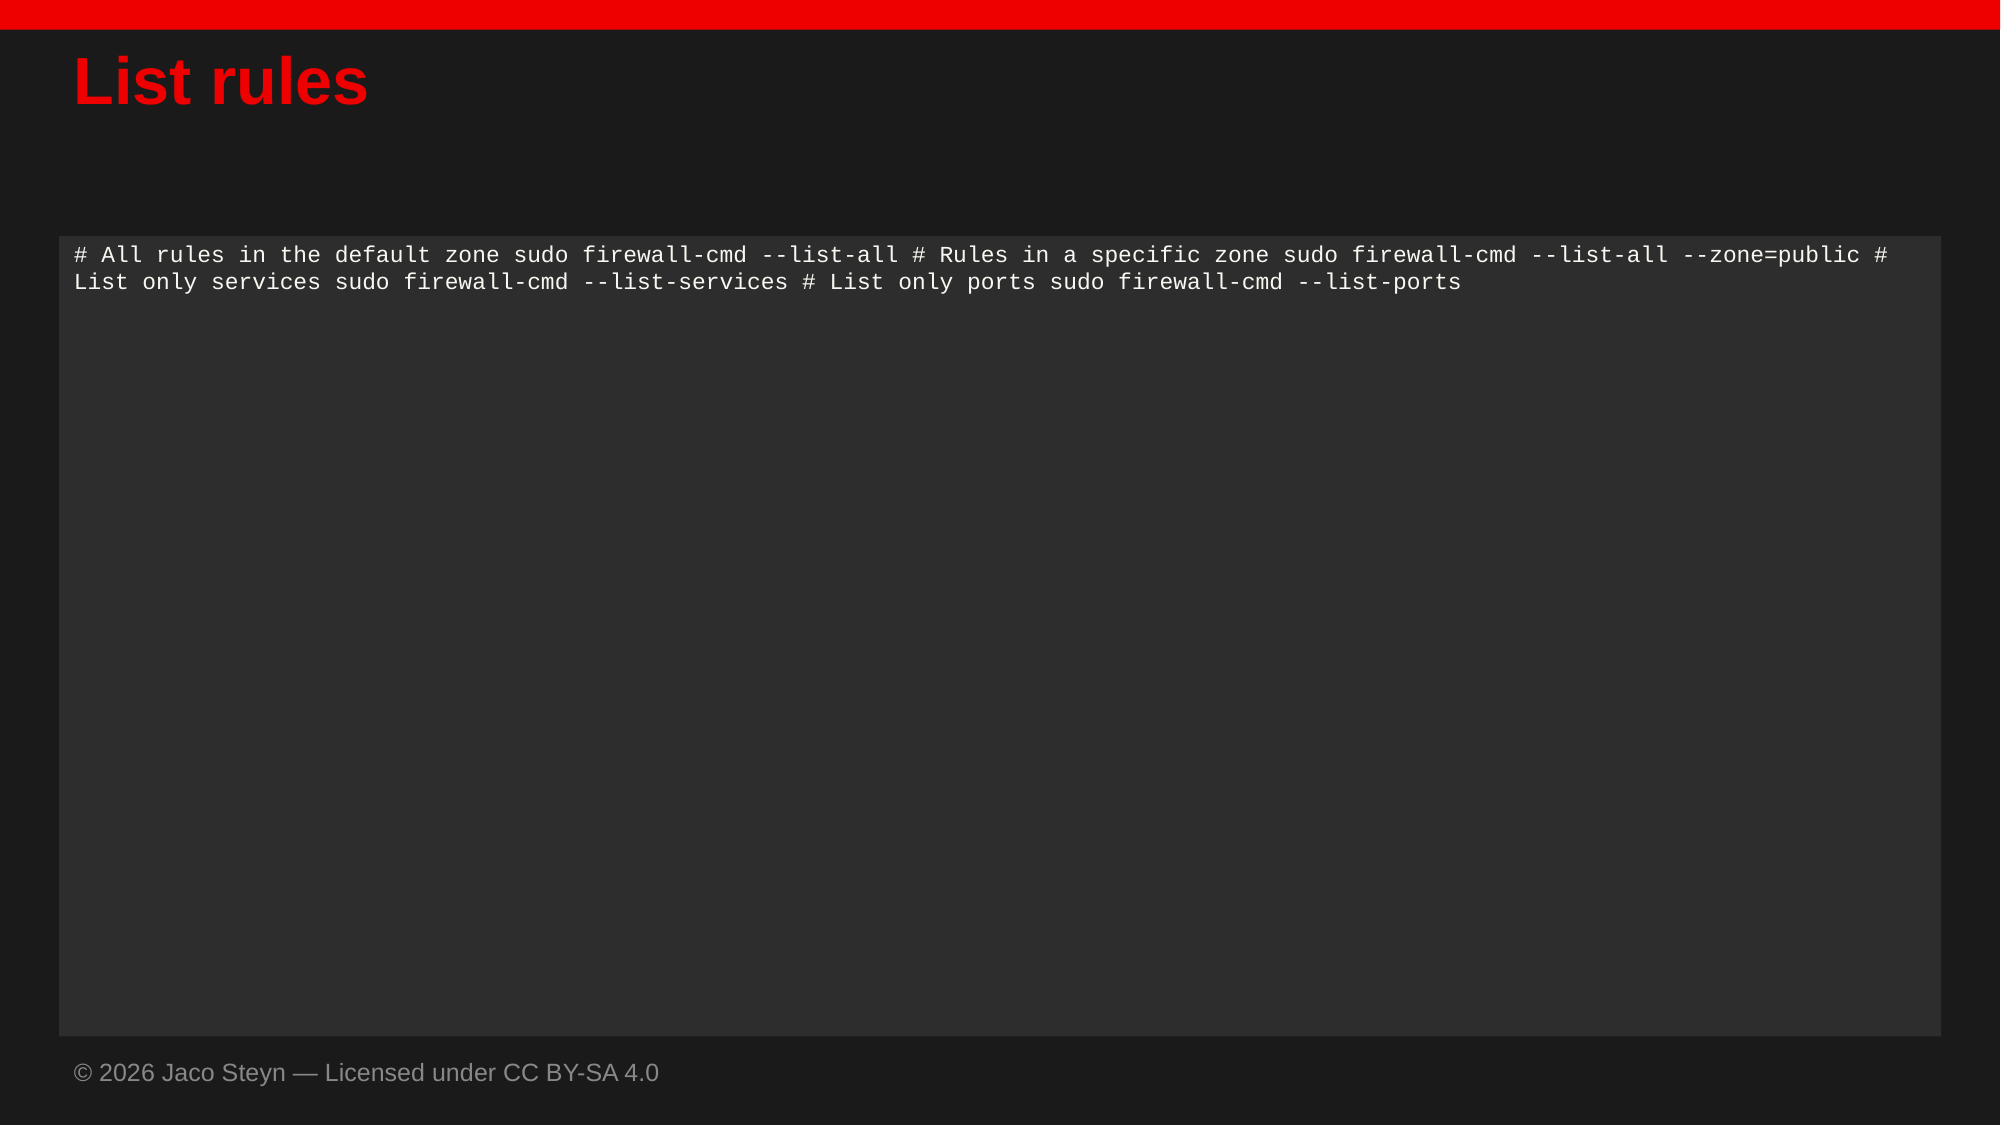

List rules
# All rules in the default zone sudo firewall-cmd --list-all # Rules in a specific zone sudo firewall-cmd --list-all --zone=public # List only services sudo firewall-cmd --list-services # List only ports sudo firewall-cmd --list-ports
© 2026 Jaco Steyn — Licensed under CC BY-SA 4.0